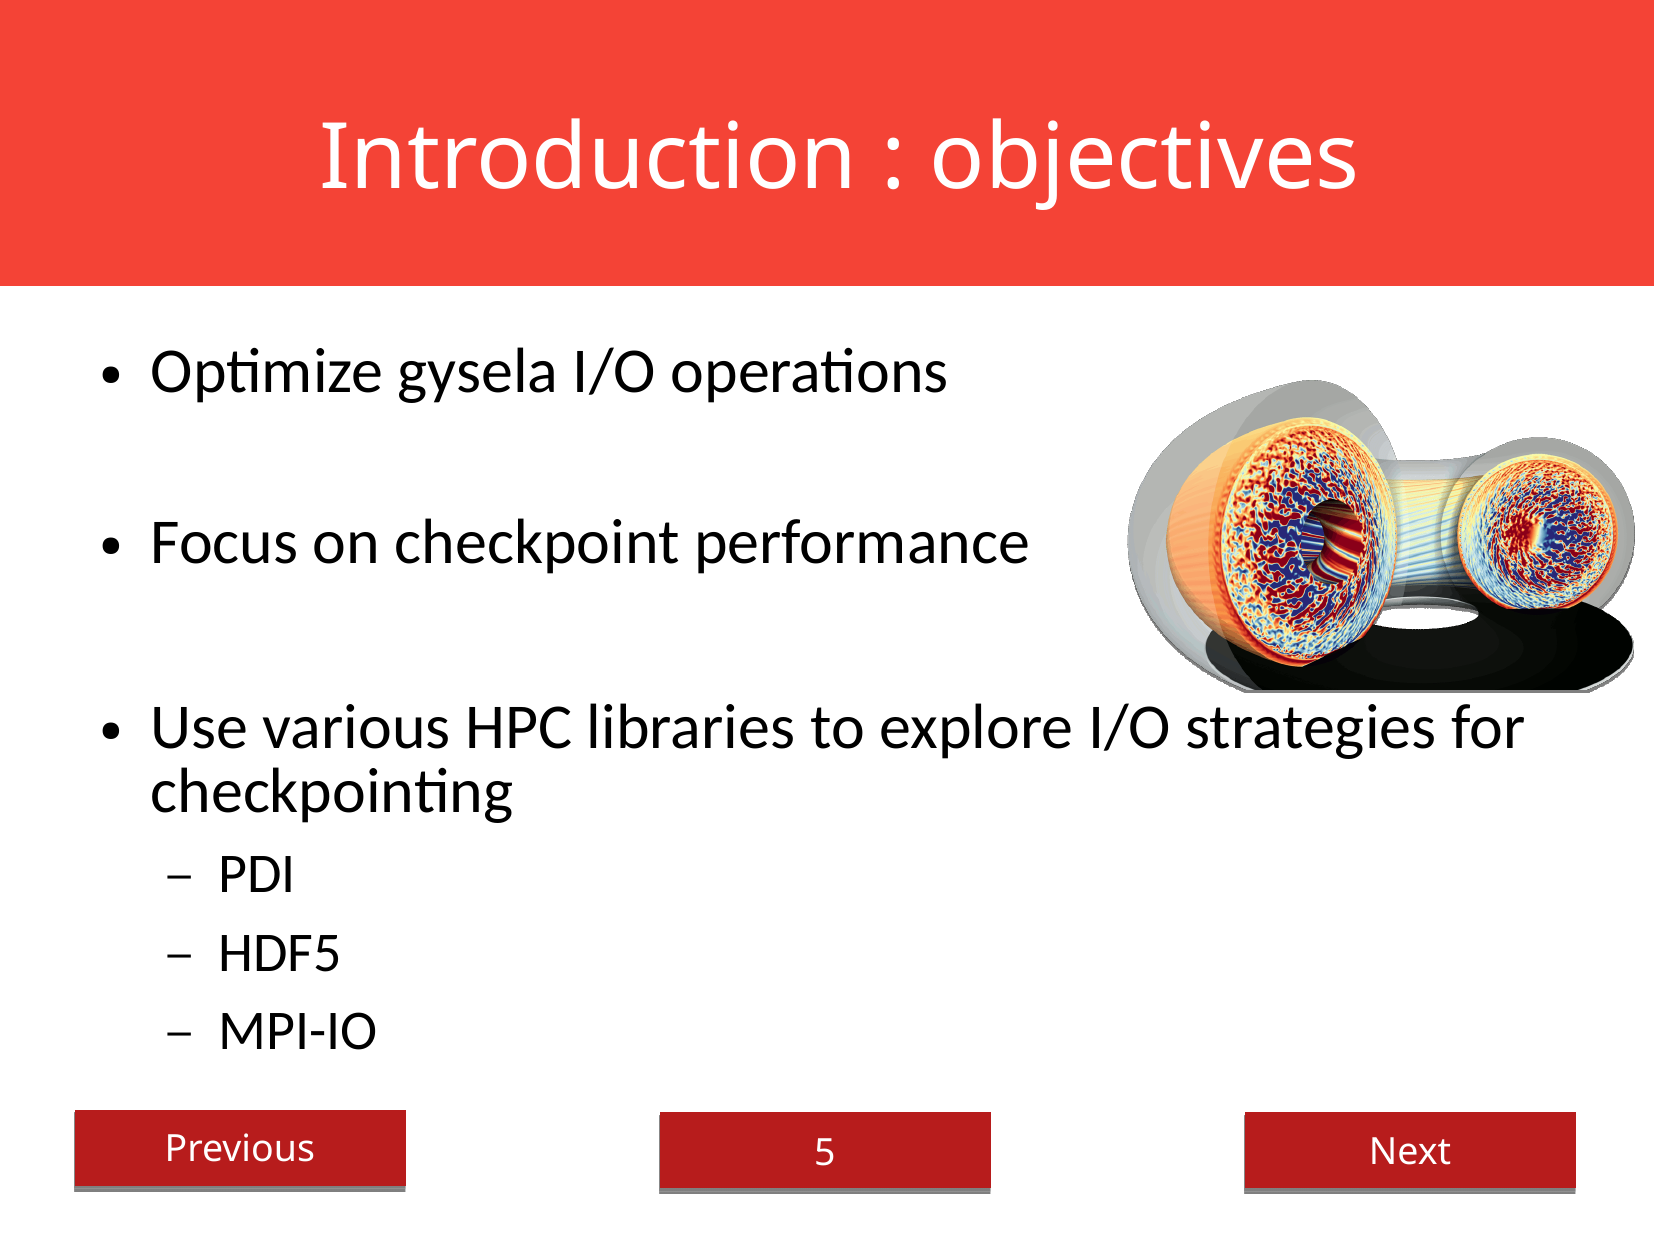

# Introduction : objectives
Optimize gysela I/O operations
Focus on checkpoint performance
Use various HPC libraries to explore I/O strategies for checkpointing
PDI
HDF5
MPI-IO
Previous
Next